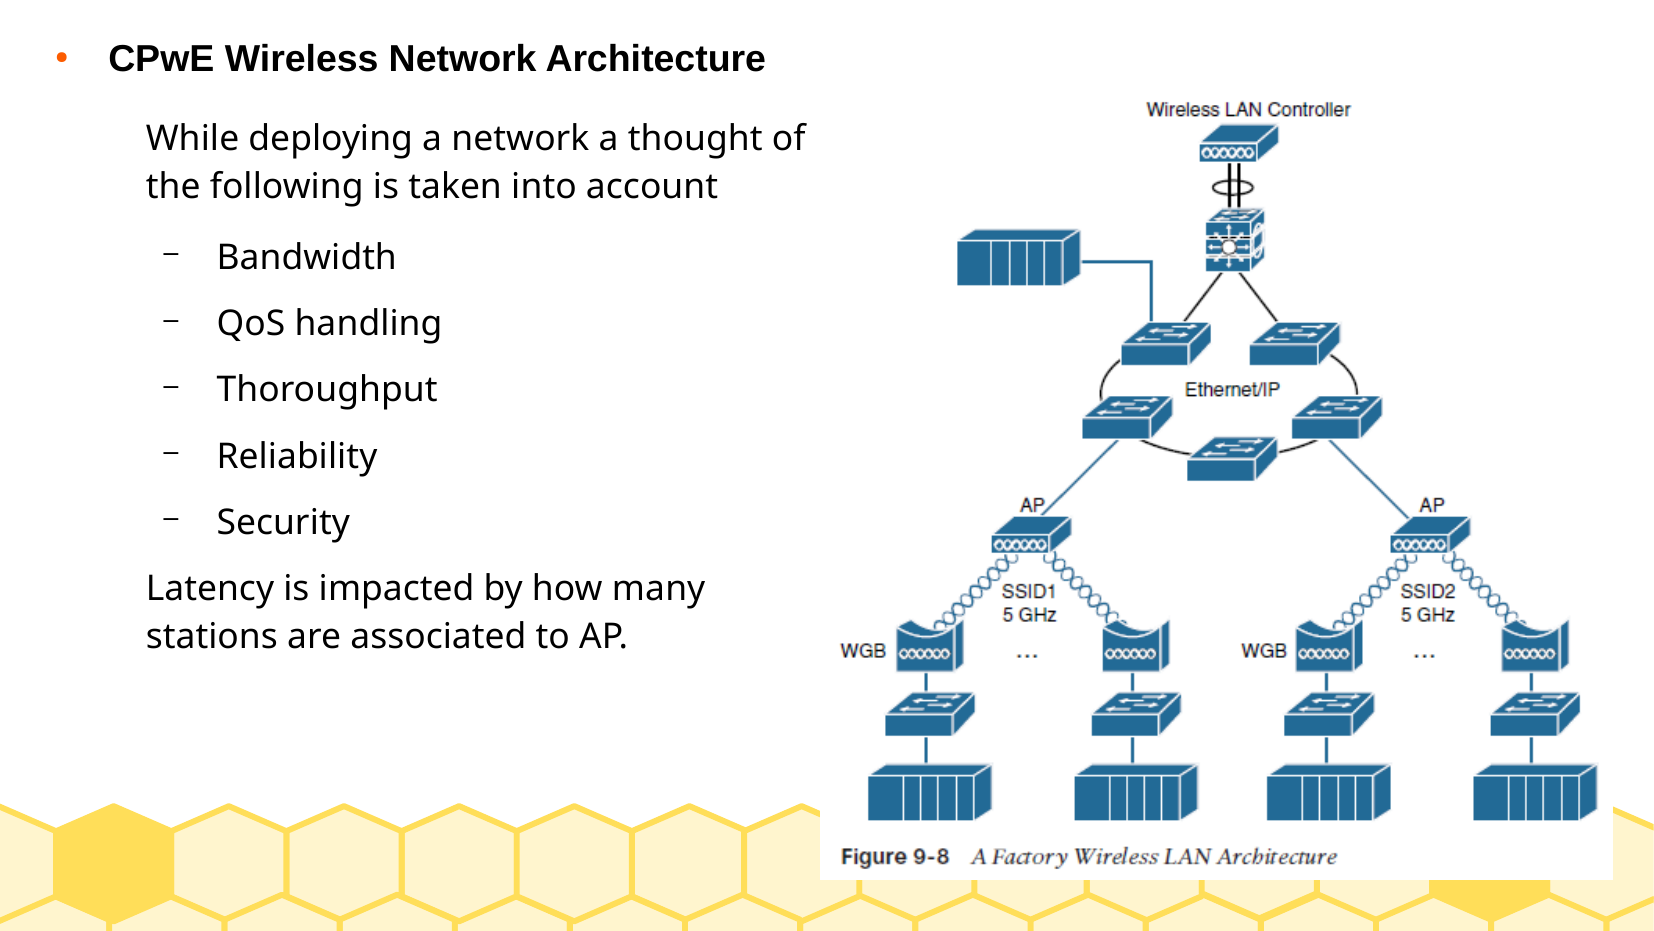

CPwE Wireless Network Architecture
# While deploying a network a thought of the following is taken into account
Bandwidth
QoS handling
Thoroughput
Reliability
Security
Latency is impacted by how many stations are associated to AP.